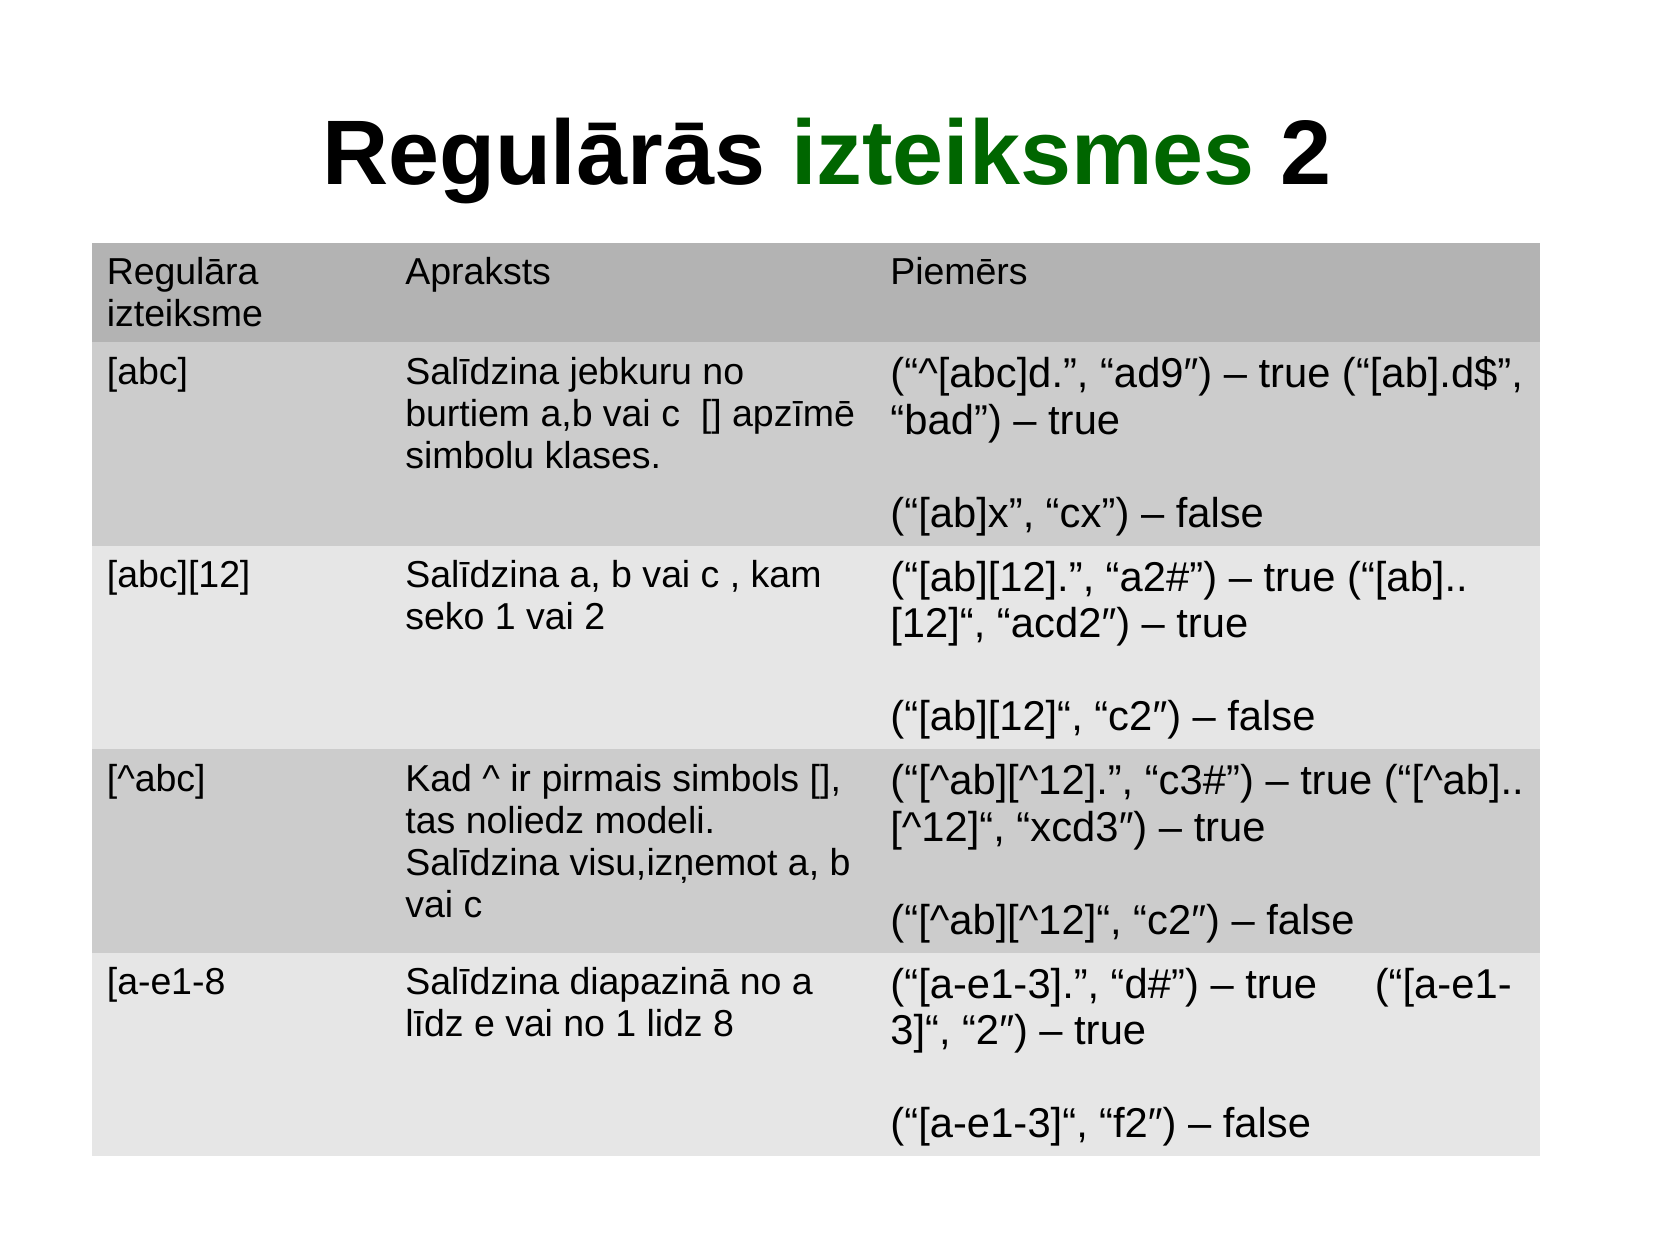

# Regulārās izteiksmes 2
| Regulāra izteiksme | Apraksts | Piemērs |
| --- | --- | --- |
| [abc] | Salīdzina jebkuru no burtiem a,b vai c [] apzīmē simbolu klases. | (“^[abc]d.”, “ad9″) – true (“[ab].d$”, “bad”) – true (“[ab]x”, “cx”) – false |
| [abc][12] | Salīdzina a, b vai c , kam seko 1 vai 2 | (“[ab][12].”, “a2#”) – true (“[ab]..[12]“, “acd2″) – true (“[ab][12]“, “c2″) – false |
| [^abc] | Kad ^ ir pirmais simbols [], tas noliedz modeli. Salīdzina visu,izņemot a, b vai c | (“[^ab][^12].”, “c3#”) – true (“[^ab]..[^12]“, “xcd3″) – true (“[^ab][^12]“, “c2″) – false |
| [a-e1-8 | Salīdzina diapazinā no a līdz e vai no 1 lidz 8 | (“[a-e1-3].”, “d#”) – true (“[a-e1-3]“, “2″) – true (“[a-e1-3]“, “f2″) – false |